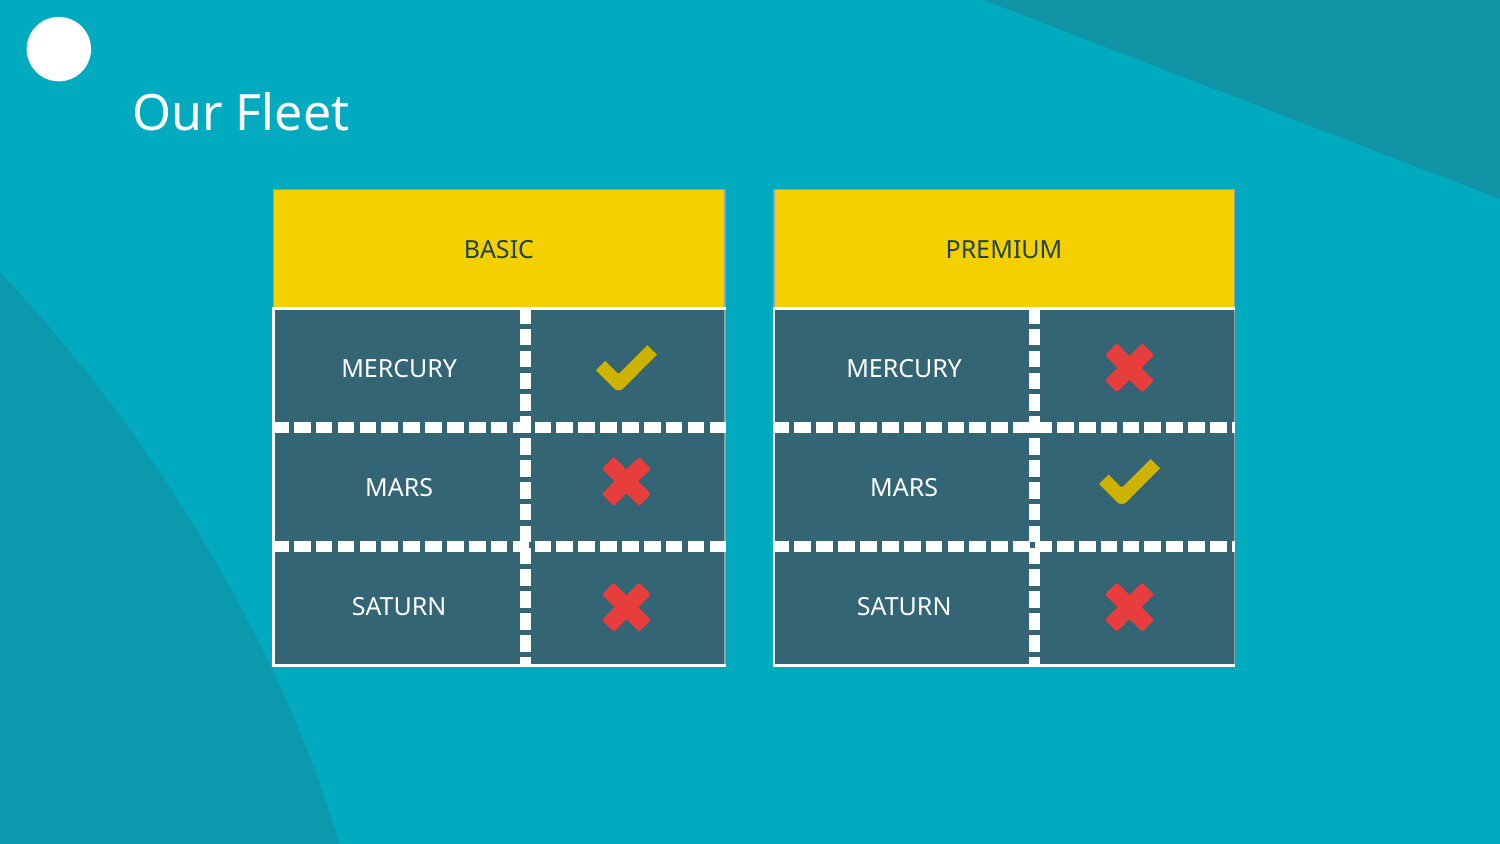

# Our Fleet
| BASIC | |
| --- | --- |
| MERCURY | |
| MARS | |
| SATURN | |
| PREMIUM | |
| --- | --- |
| MERCURY | |
| MARS | |
| SATURN | |